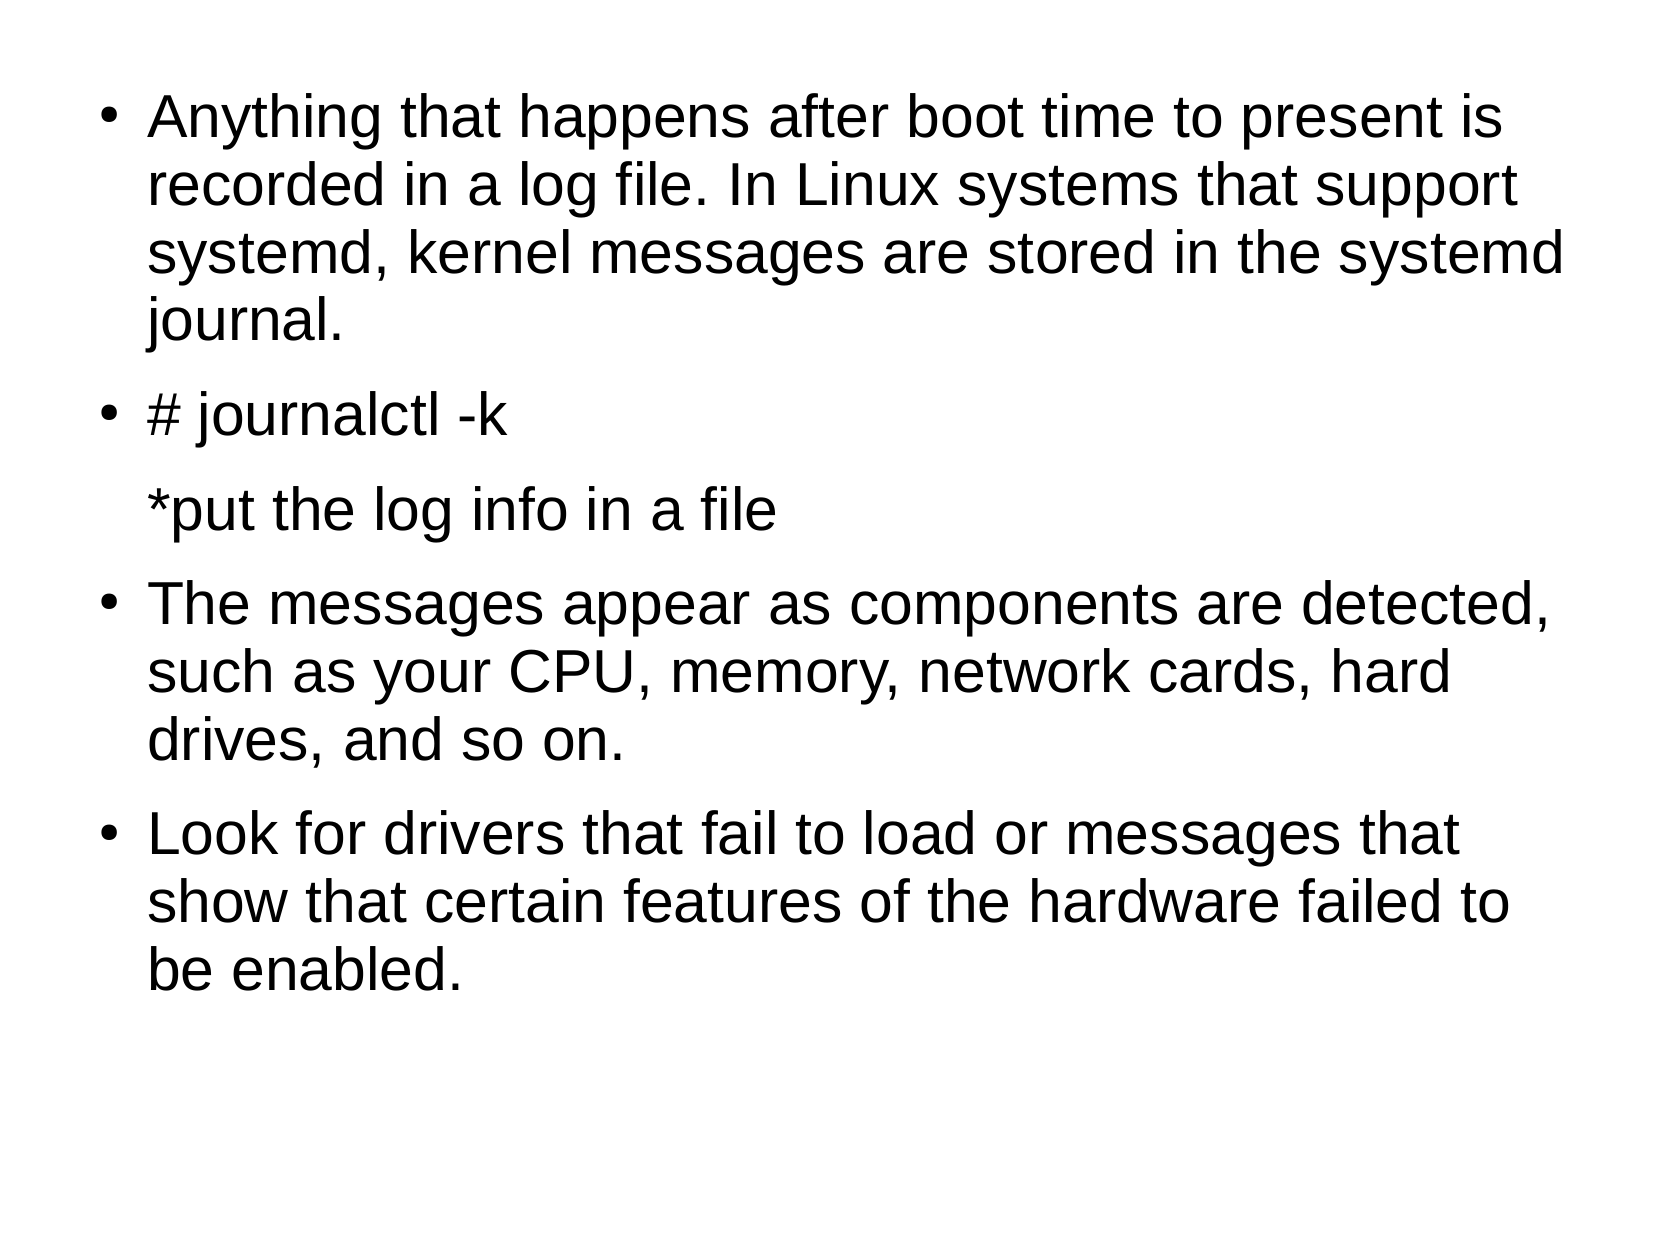

# Anything that happens after boot time to present is recorded in a log file. In Linux systems that support systemd, kernel messages are stored in the systemd journal.
# journalctl -k
*put the log info in a file
The messages appear as components are detected, such as your CPU, memory, network cards, hard drives, and so on.
Look for drivers that fail to load or messages that show that certain features of the hardware failed to be enabled.